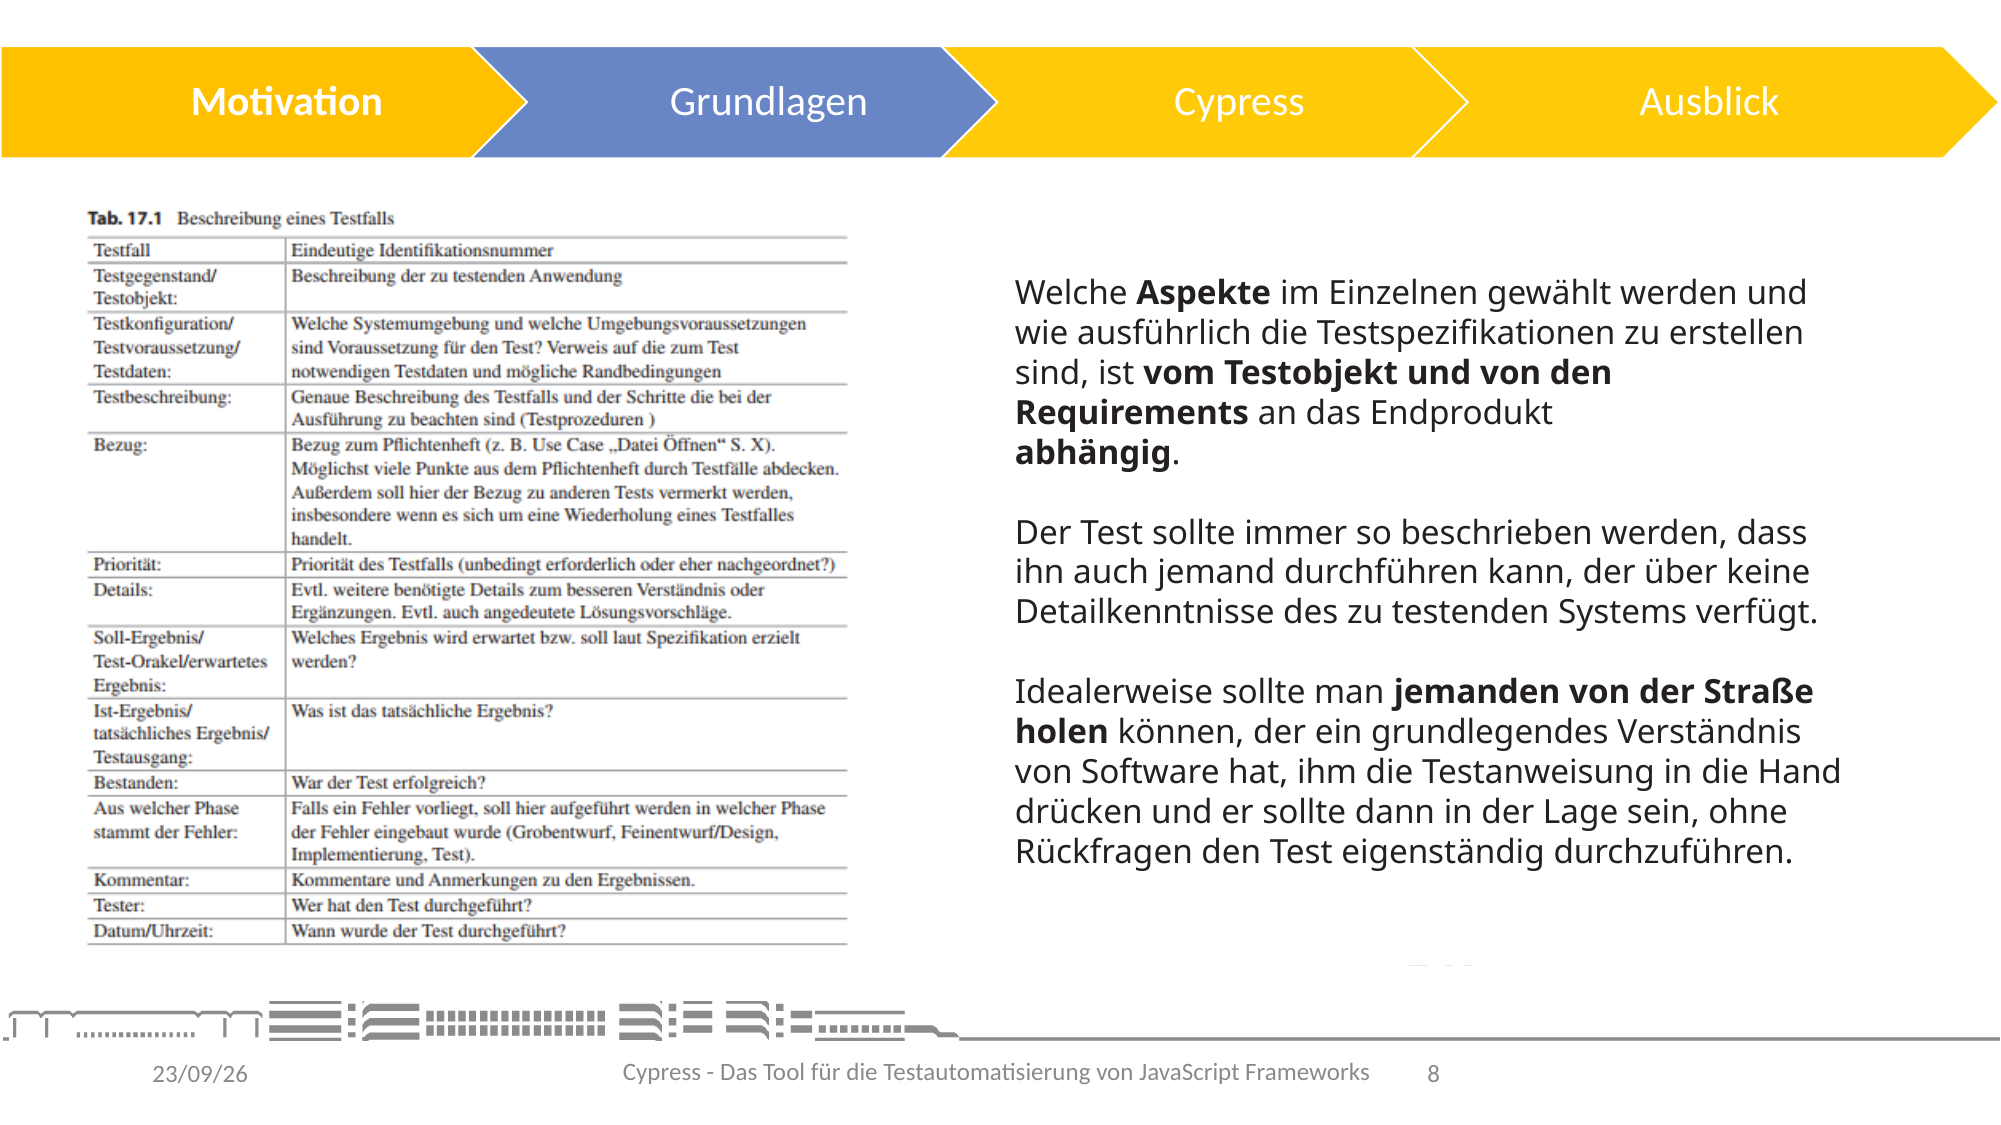

Motivation
Grundlagen
Cypress
Ausblick
#
Welche Aspekte im Einzelnen gewählt werden und wie ausführlich die Testspezifikationen zu erstellen sind, ist vom Testobjekt und von den Requirements an das Endprodukt
abhängig.
Der Test sollte immer so beschrieben werden, dass ihn auch jemand durchführen kann, der über keine Detailkenntnisse des zu testenden Systems verfügt.
Idealerweise sollte man jemanden von der Straße holen können, der ein grundlegendes Verständnis von Software hat, ihm die Testanweisung in die Hand drücken und er sollte dann in der Lage sein, ohne Rückfragen den Test eigenständig durchzuführen.
Cypress - Das Tool für die Testautomatisierung von JavaScript Frameworks